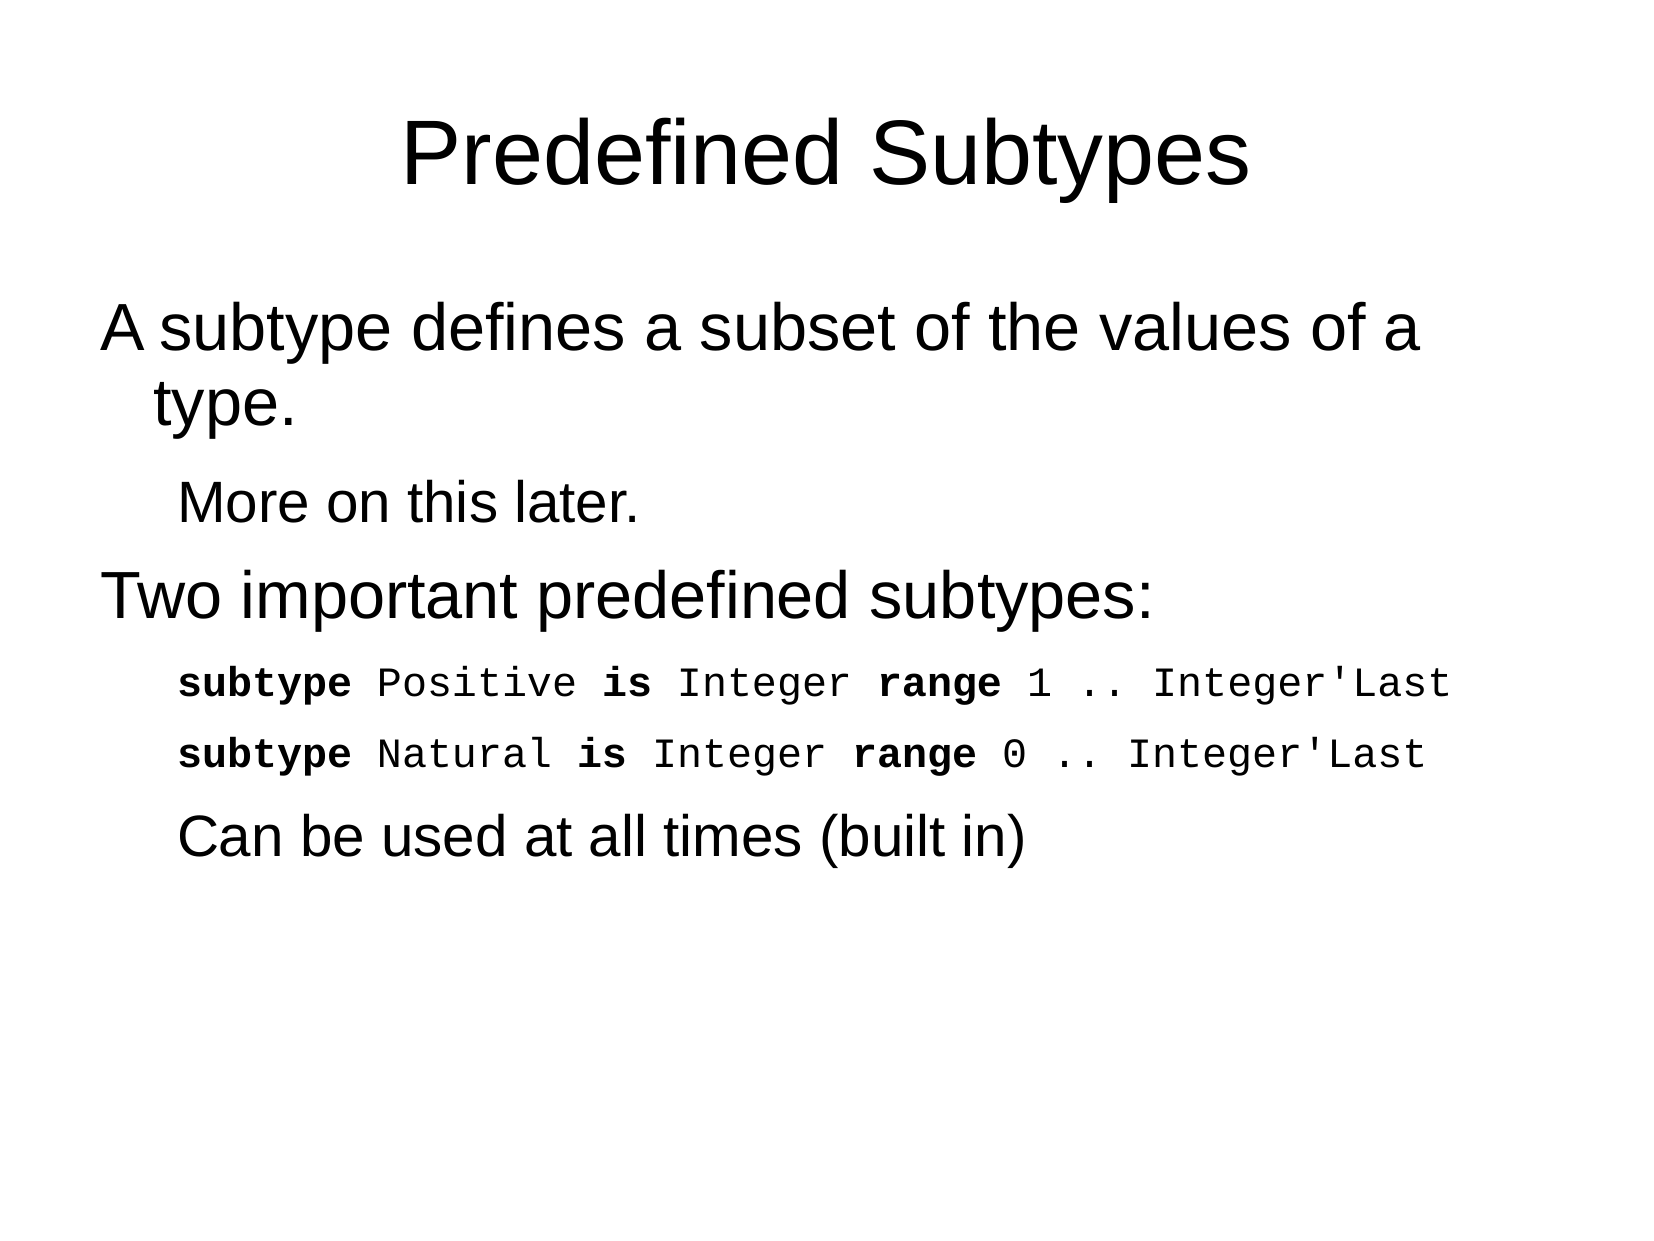

# Predefined Subtypes
A subtype defines a subset of the values of a type.
More on this later.
Two important predefined subtypes:
subtype Positive is Integer range 1 .. Integer'Last
subtype Natural is Integer range 0 .. Integer'Last
Can be used at all times (built in)